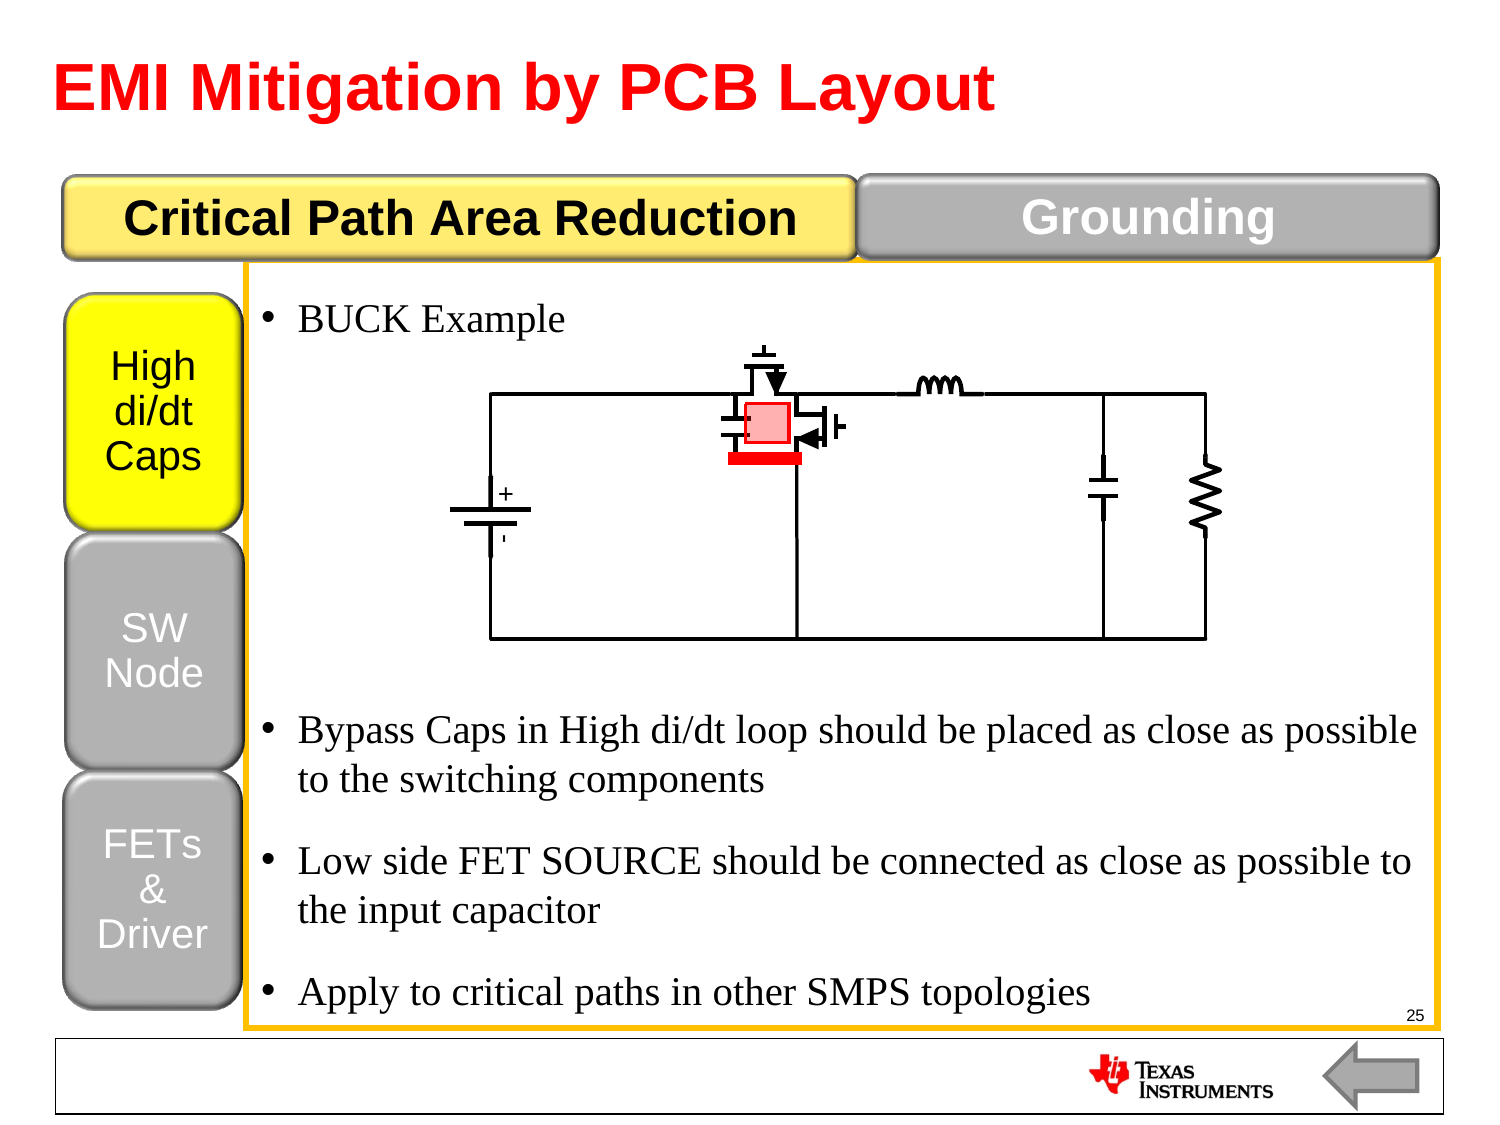

# EMI Mitigation by PCB Layout
Grounding
Critical Path Area Reduction
BUCK Example
Bypass Caps in High di/dt loop should be placed as close as possible to the switching components
Low side FET SOURCE should be connected as close as possible to the input capacitor
Apply to critical paths in other SMPS topologies
High di/dt Caps
SW Node
FETs & Driver